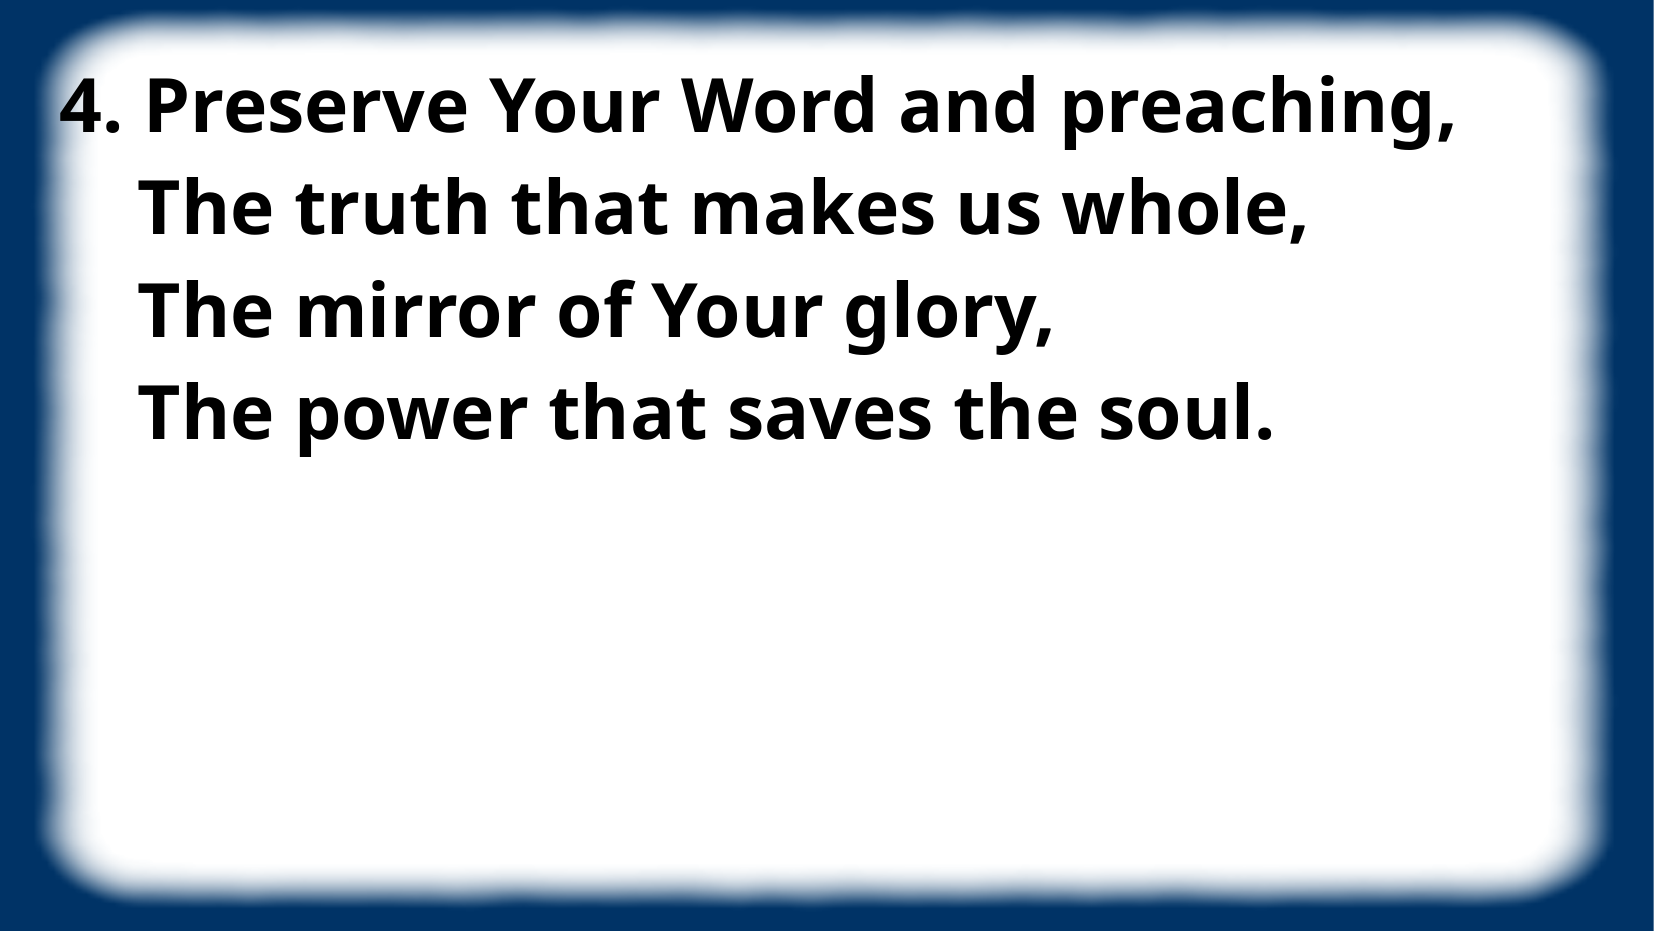

4. Preserve Your Word and preaching,
 The truth that makes us whole,
 The mirror of Your glory,
 The power that saves the soul.